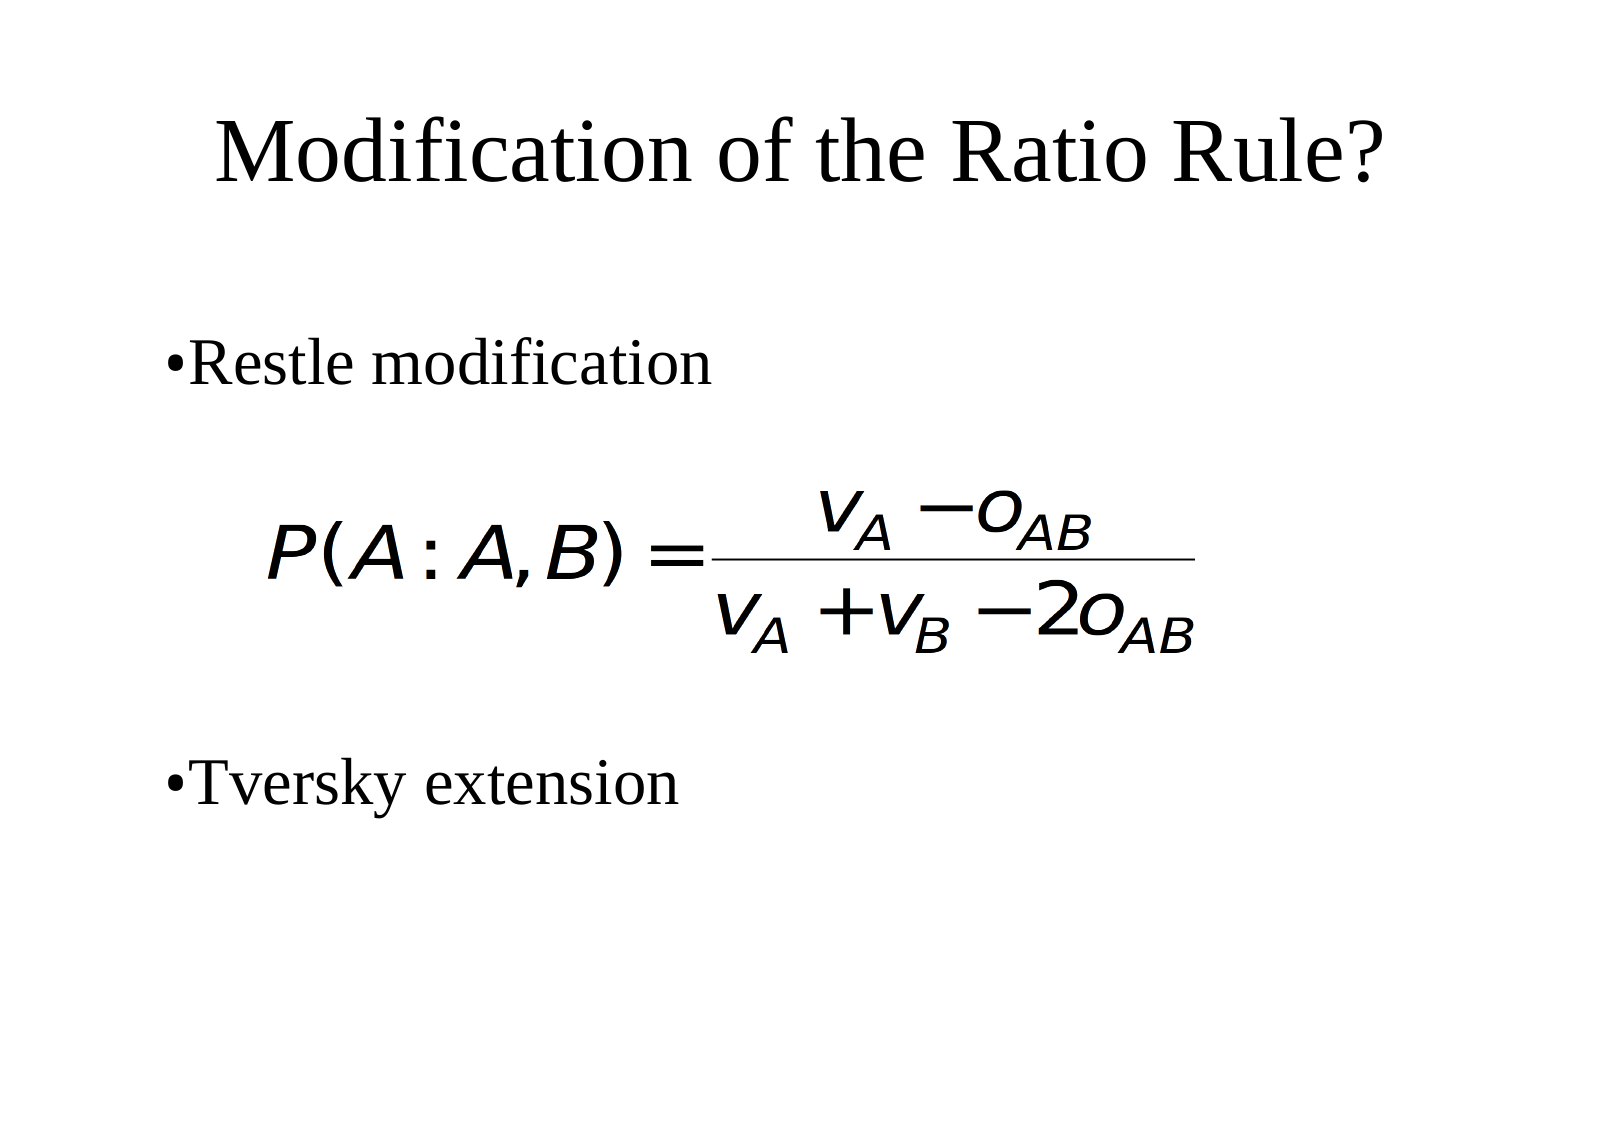

Modification of the Ratio Rule?
Restle modification
Tversky extension